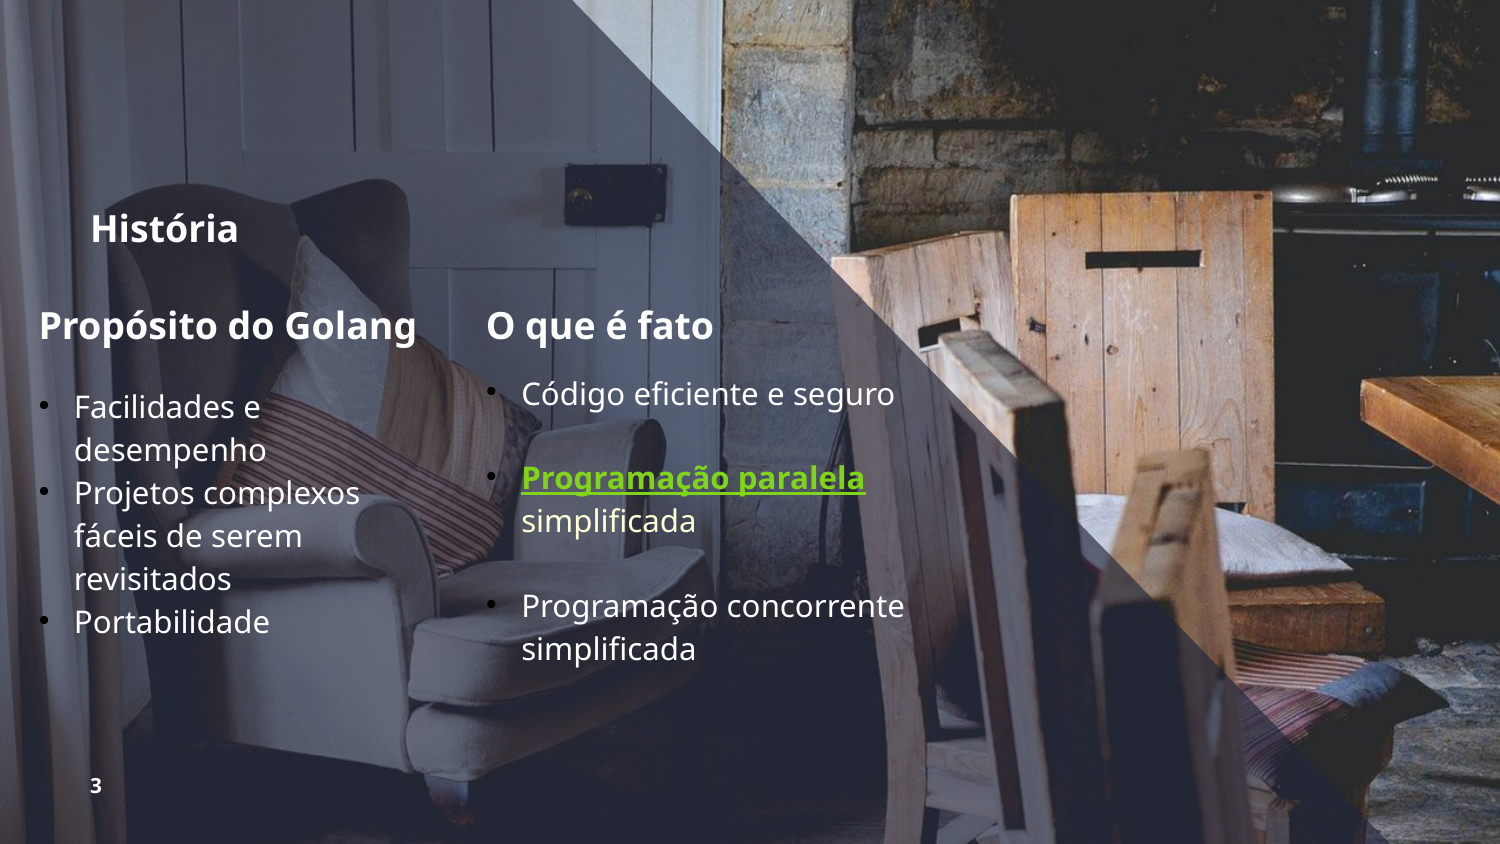

História
# Propósito do Golang
Facilidades e desempenho
Projetos complexos fáceis de serem revisitados
Portabilidade
O que é fato
Código eficiente e seguro
Programação paralela simplificada
Programação concorrente simplificada